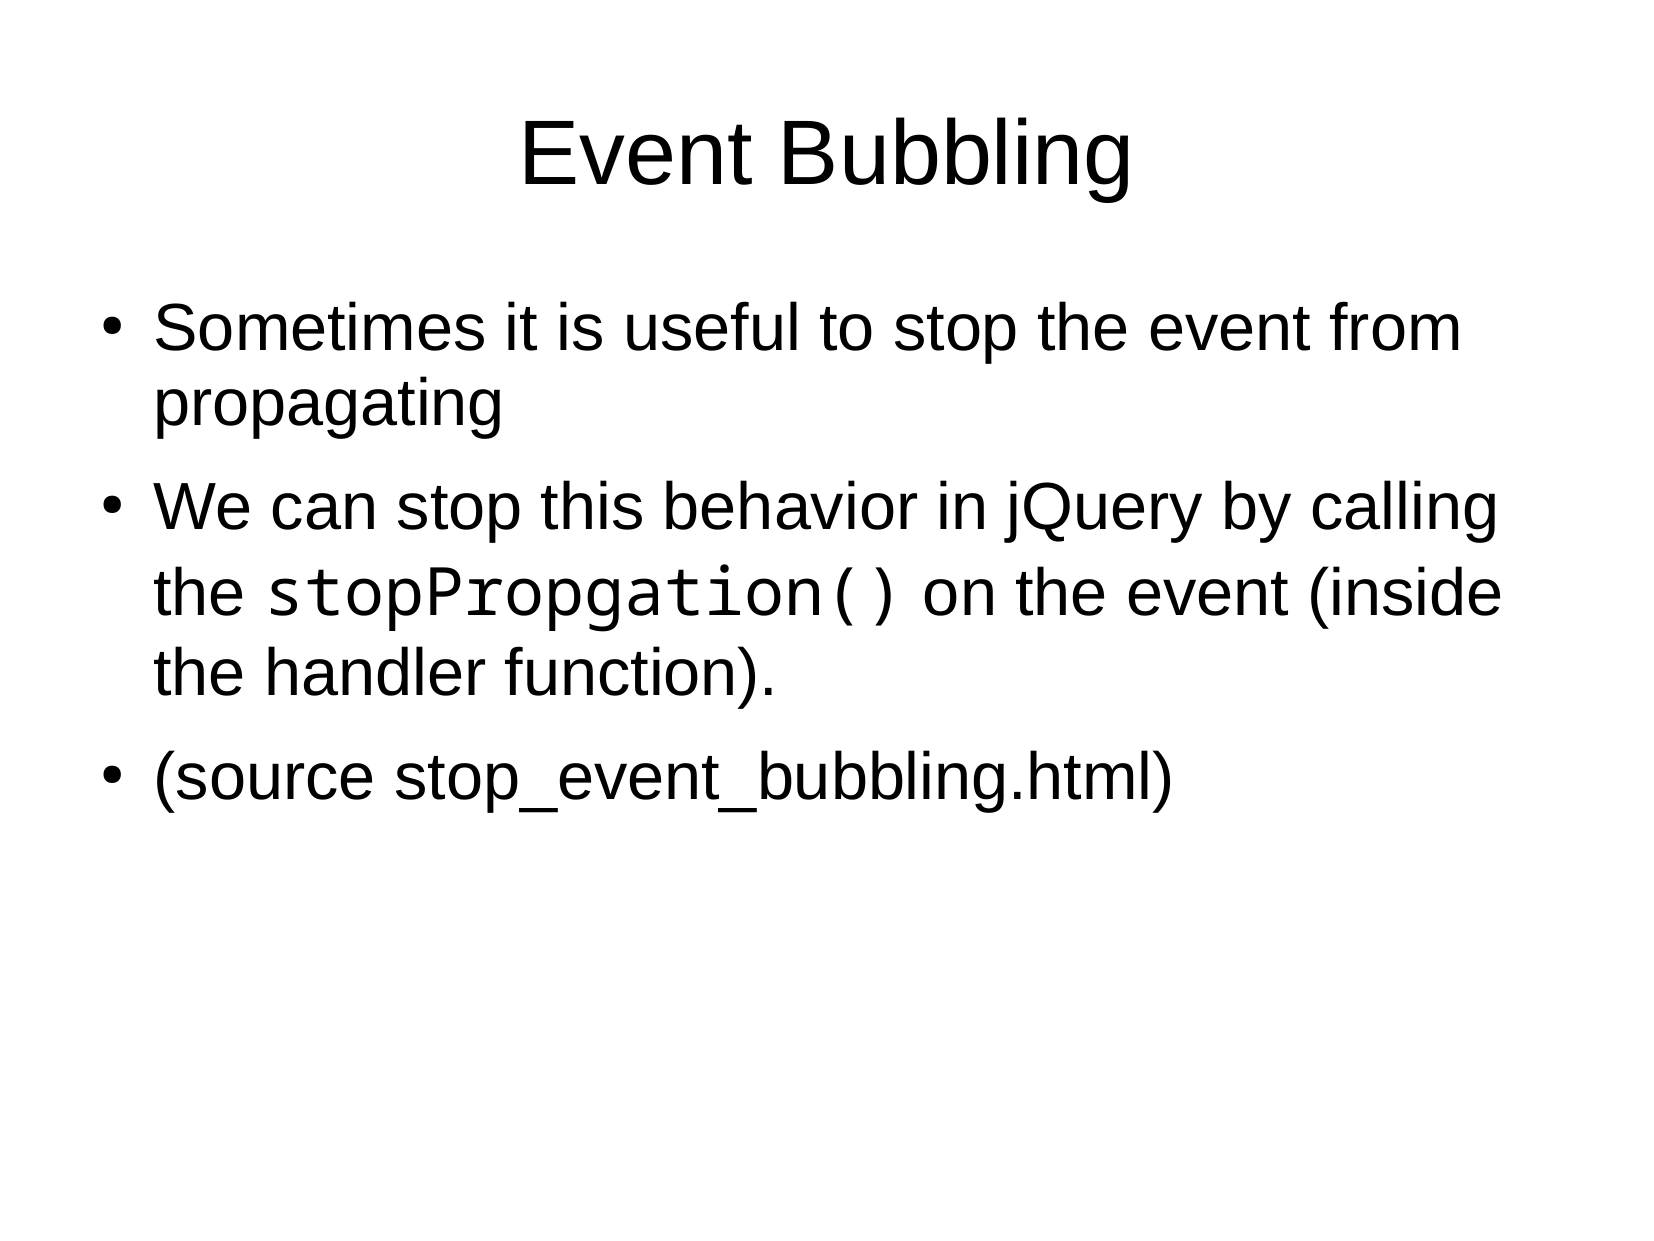

# Event Bubbling
Sometimes it is useful to stop the event from propagating
We can stop this behavior in jQuery by calling the stopPropgation() on the event (inside the handler function).
(source stop_event_bubbling.html)